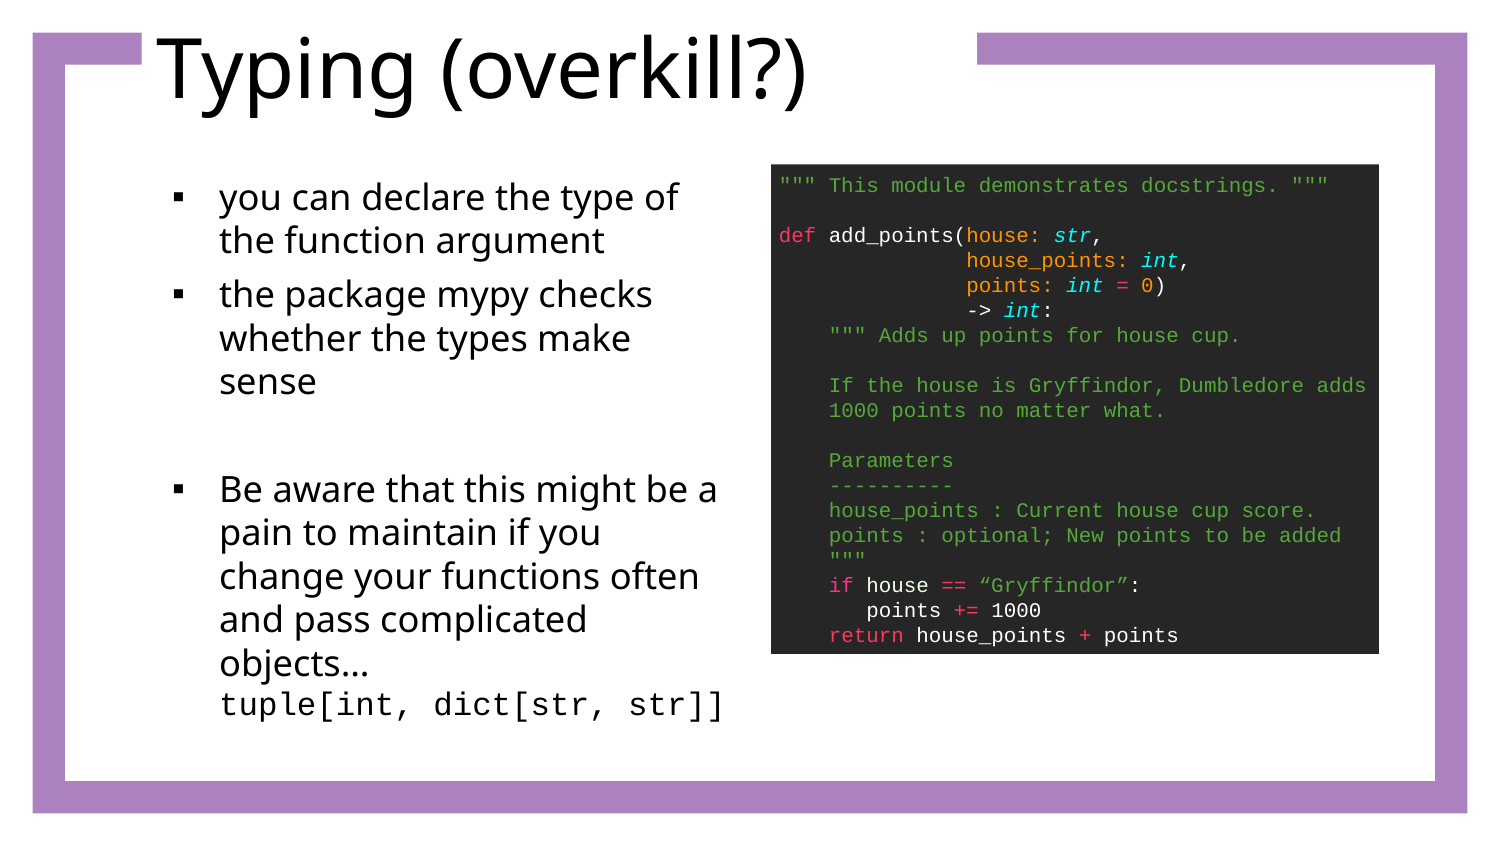

# Typing (overkill?)
you can declare the type of the function argument
the package mypy checks whether the types make sense
Be aware that this might be a pain to maintain if you change your functions often and pass complicated objects…
tuple[int, dict[str, str]]
""" This module demonstrates docstrings. """
def add_points(house: str,
 house_points: int,
 points: int = 0)
 -> int:
 """ Adds up points for house cup.
 If the house is Gryffindor, Dumbledore adds
 1000 points no matter what.
 Parameters
 ----------
 house_points : Current house cup score.
 points : optional; New points to be added
 """
 if house == “Gryffindor”:
 points += 1000
 return house_points + points